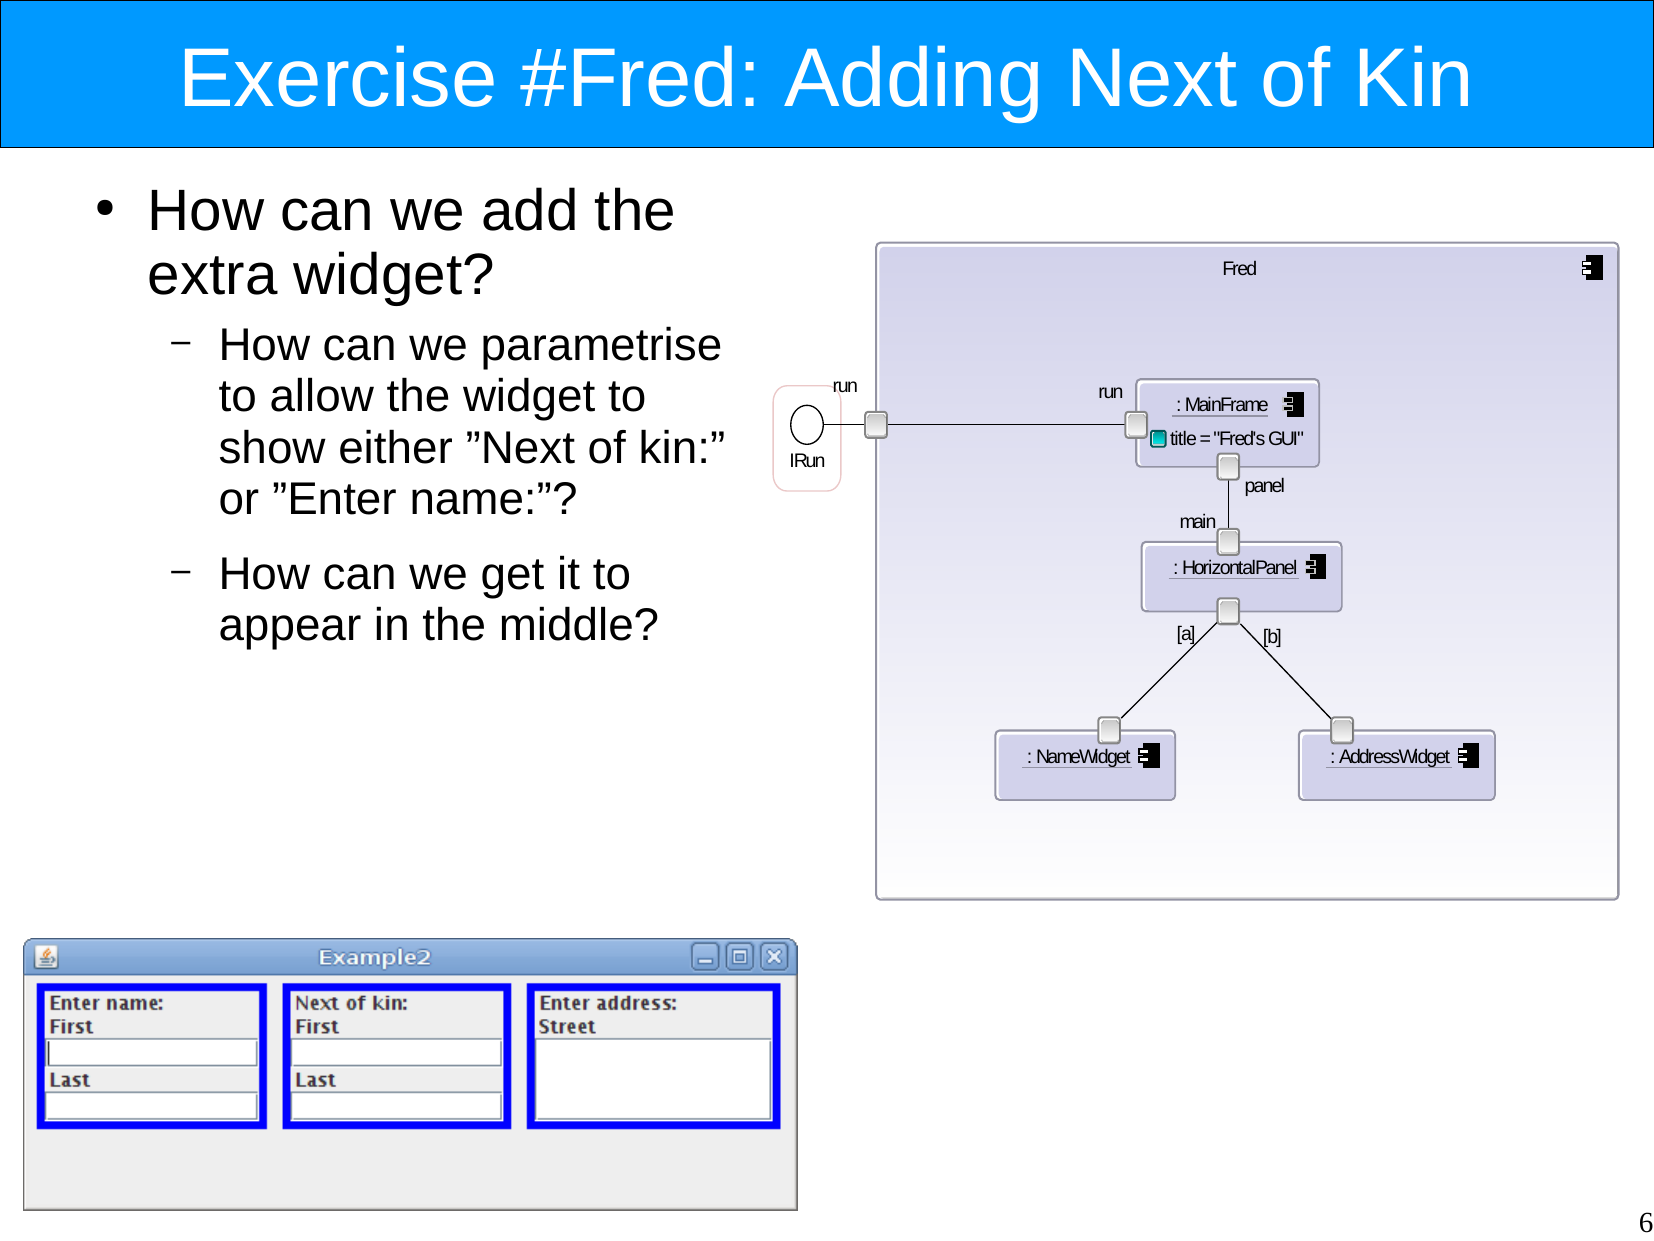

# Exercise #Fred: Adding Next of Kin
How can we add the extra widget?
How can we parametrise to allow the widget to show either ”Next of kin:” or ”Enter name:”?
How can we get it to appear in the middle?
6